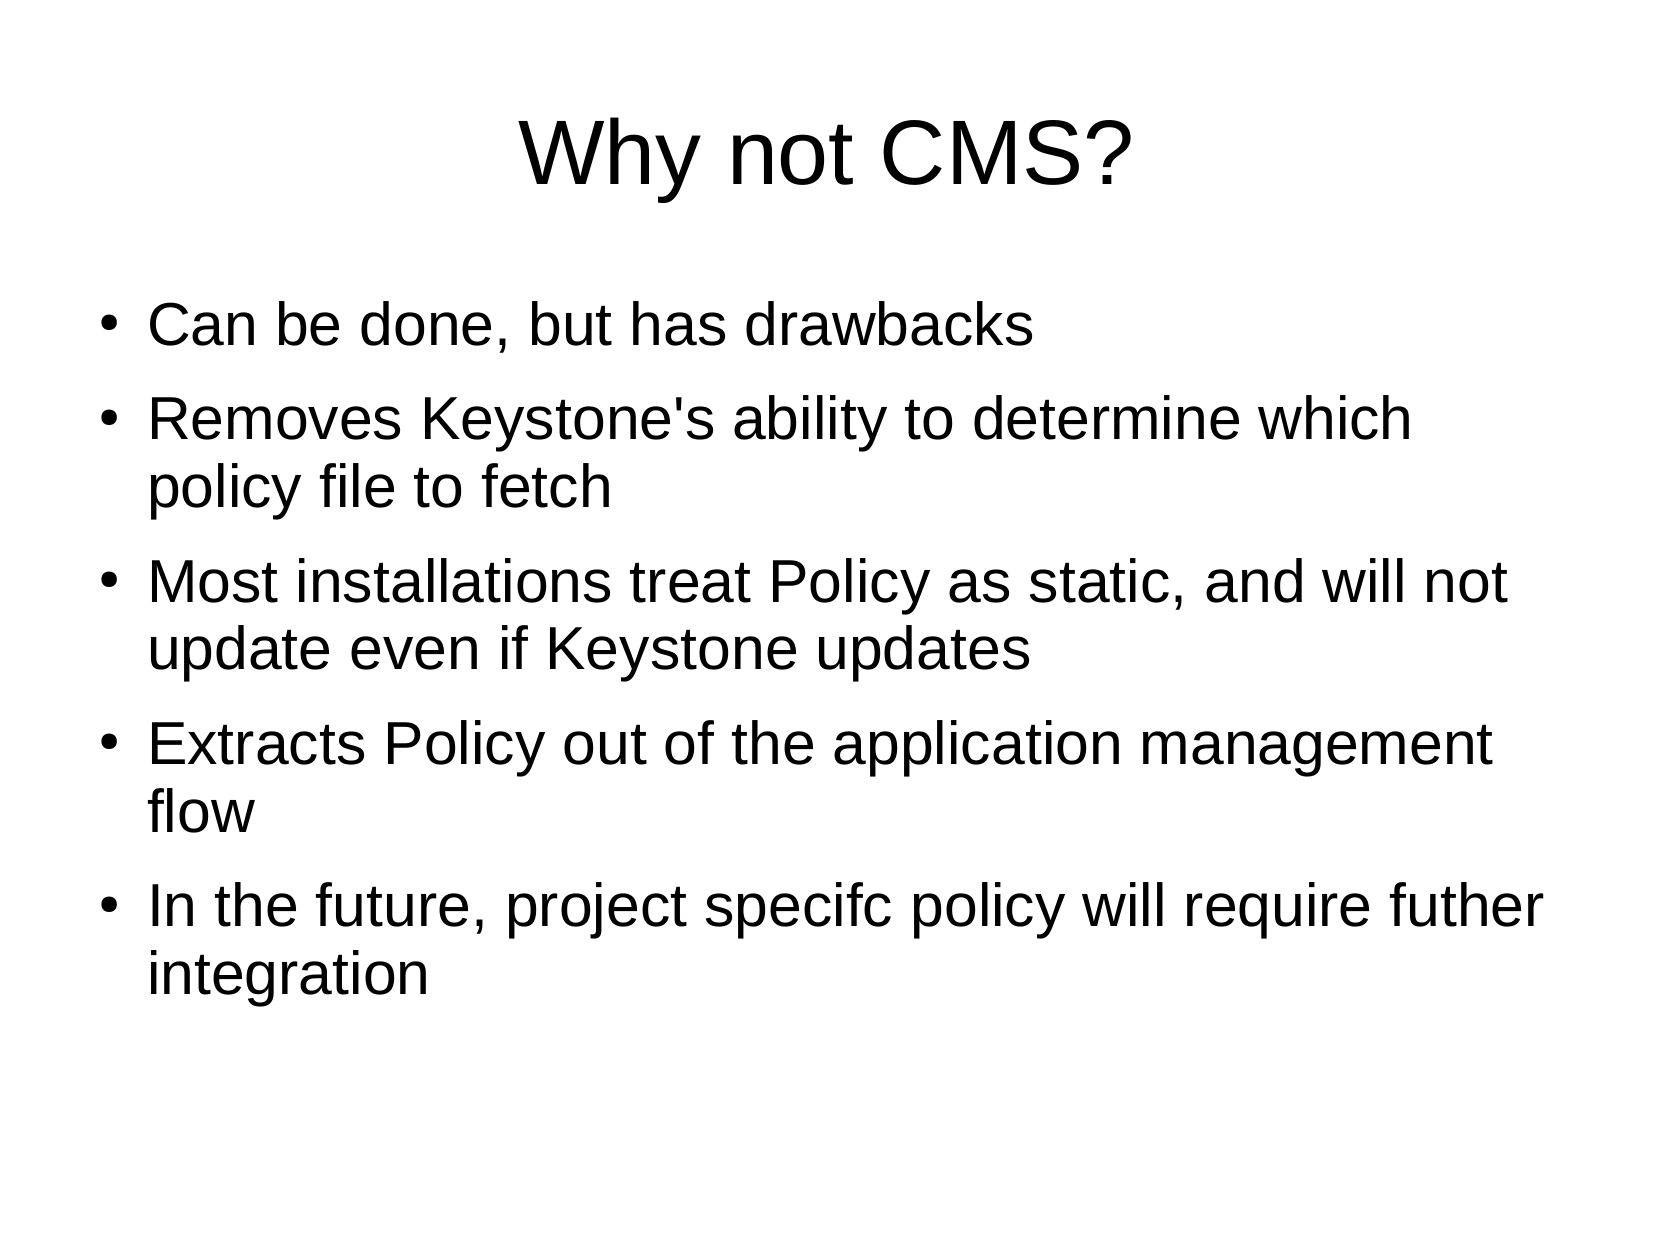

# Why not CMS?
Can be done, but has drawbacks
Removes Keystone's ability to determine which policy file to fetch
Most installations treat Policy as static, and will not update even if Keystone updates
Extracts Policy out of the application management flow
In the future, project specifc policy will require futher integration